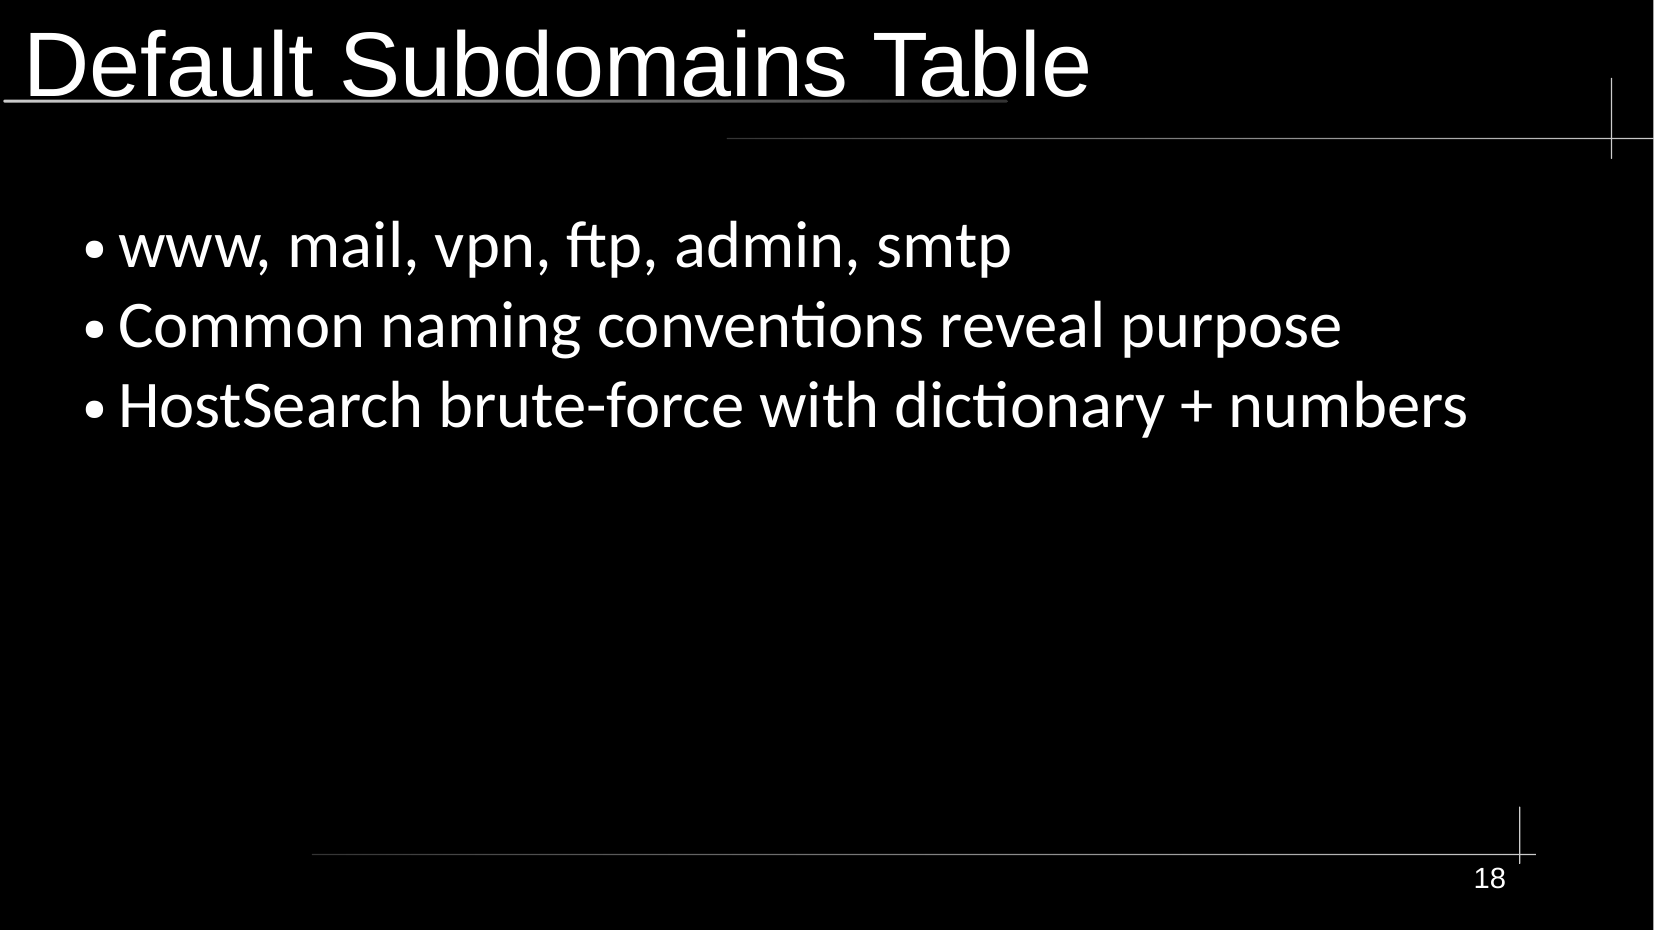

# Default Subdomains Table
www, mail, vpn, ftp, admin, smtp
Common naming conventions reveal purpose
HostSearch brute-force with dictionary + numbers
18